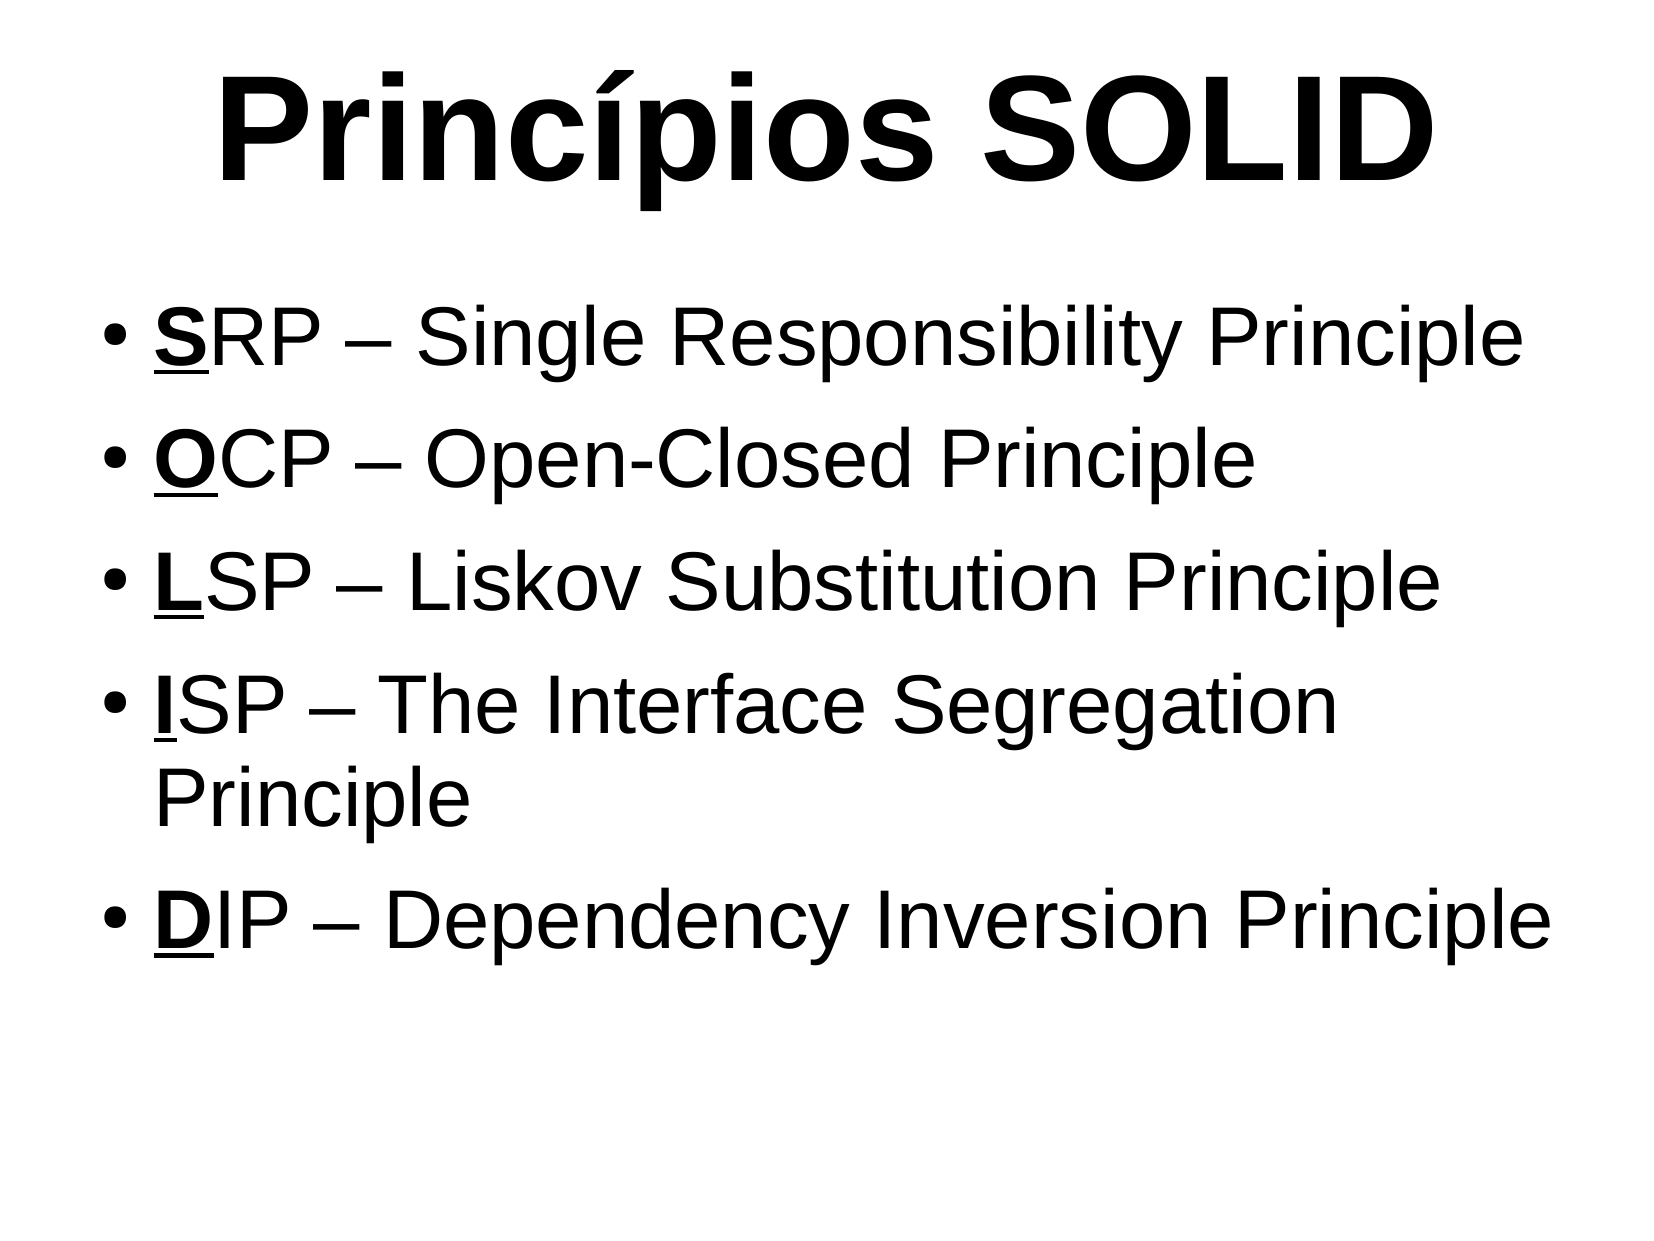

# Princípios SOLID
SRP – Single Responsibility Principle
OCP – Open-Closed Principle
LSP – Liskov Substitution Principle
ISP – The Interface Segregation Principle
DIP – Dependency Inversion Principle